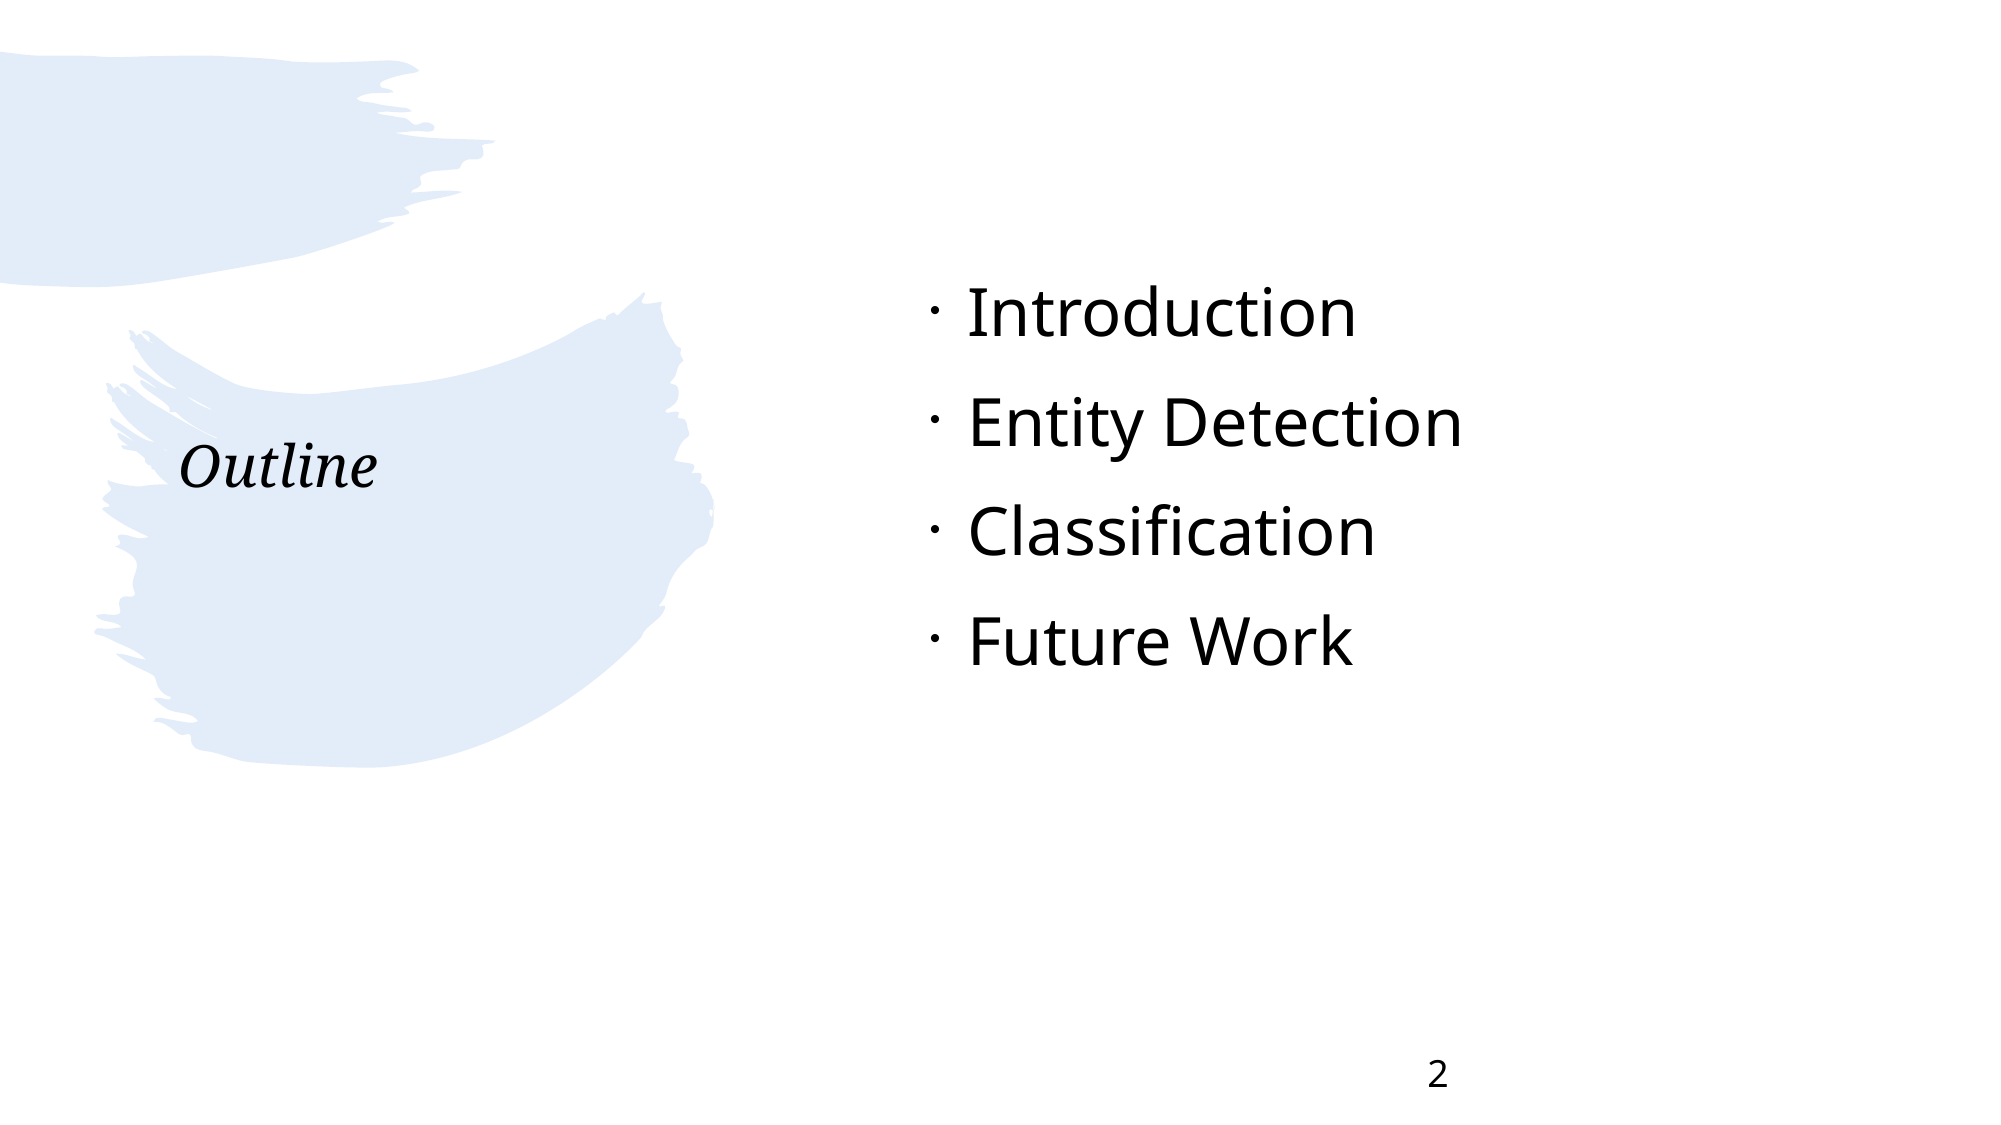

Introduction
Entity Detection
Classification
Future Work
# Outline